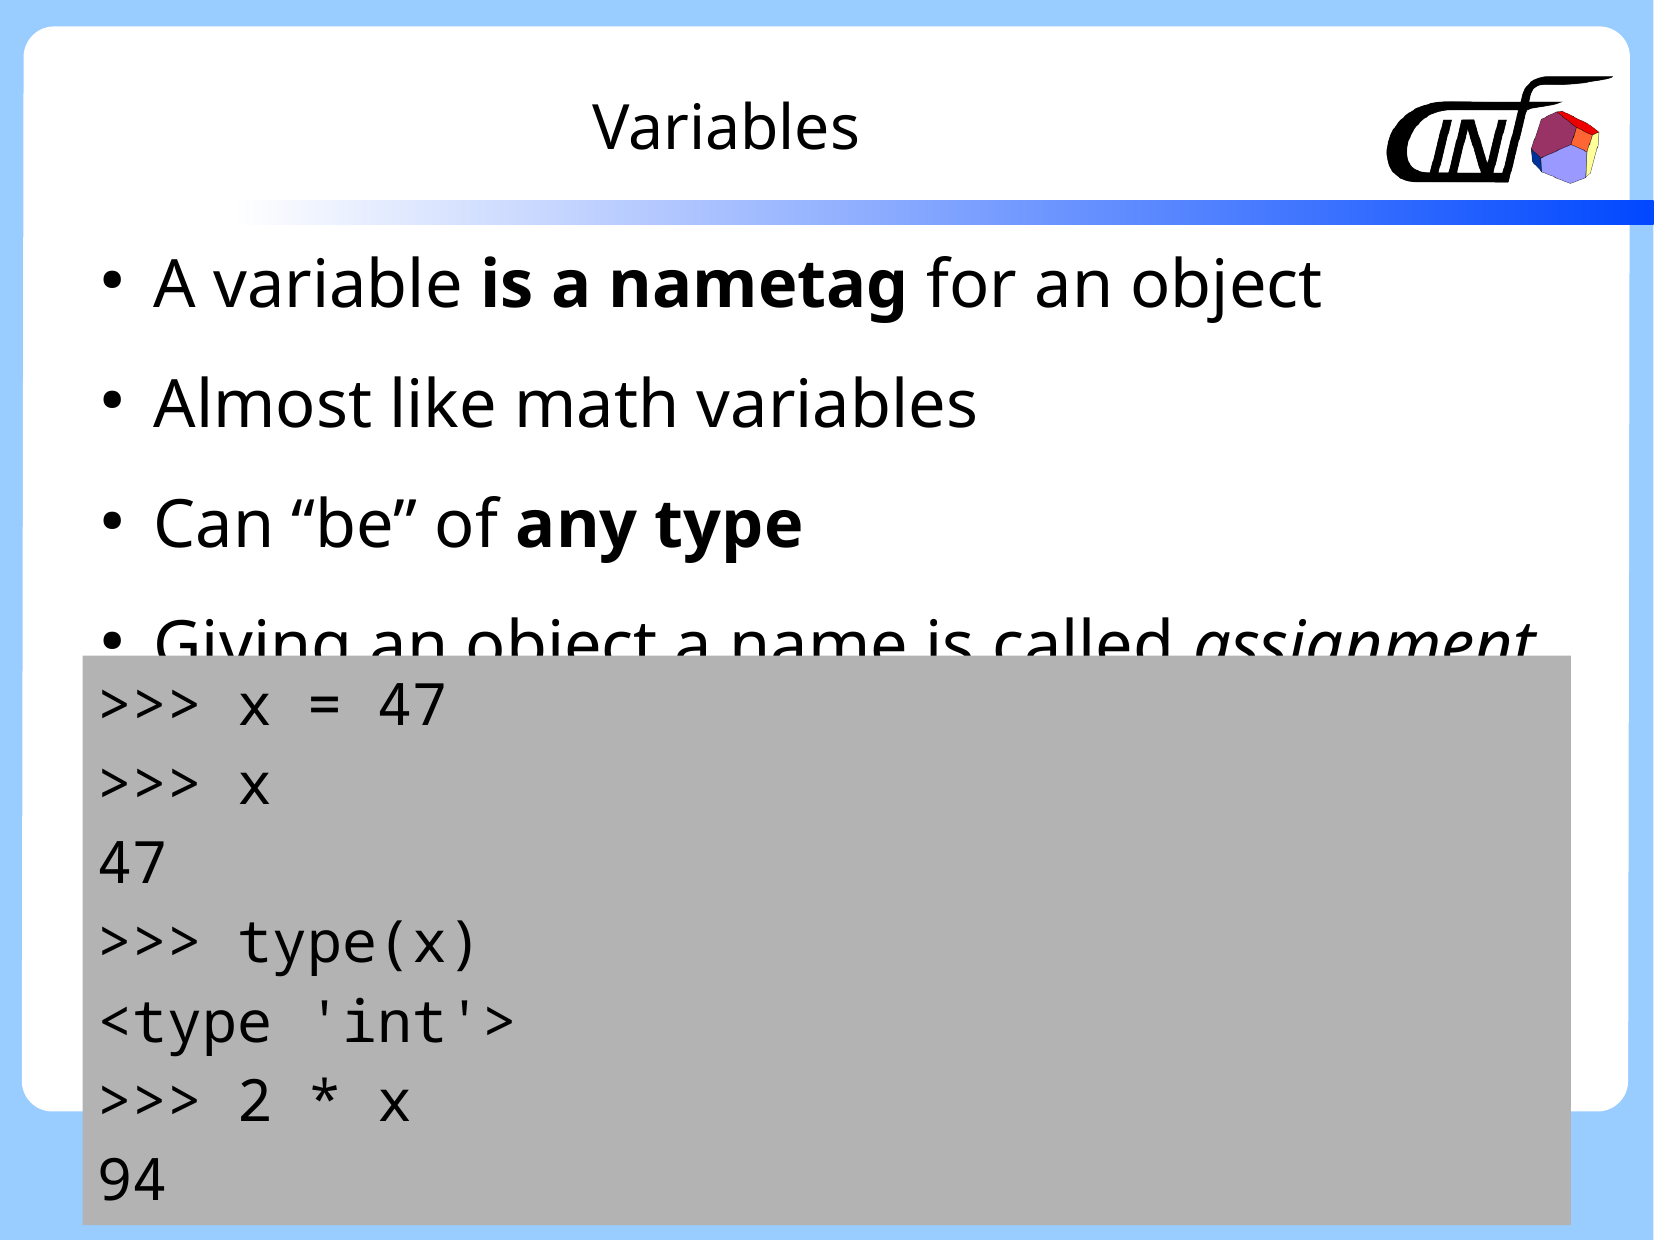

# Variables
A variable is a nametag for an object
Almost like math variables
Can “be” of any type
Giving an object a name is called assignment
>>> x = 47
>>> x
47
>>> type(x)
<type 'int'>
>>> 2 * x
94